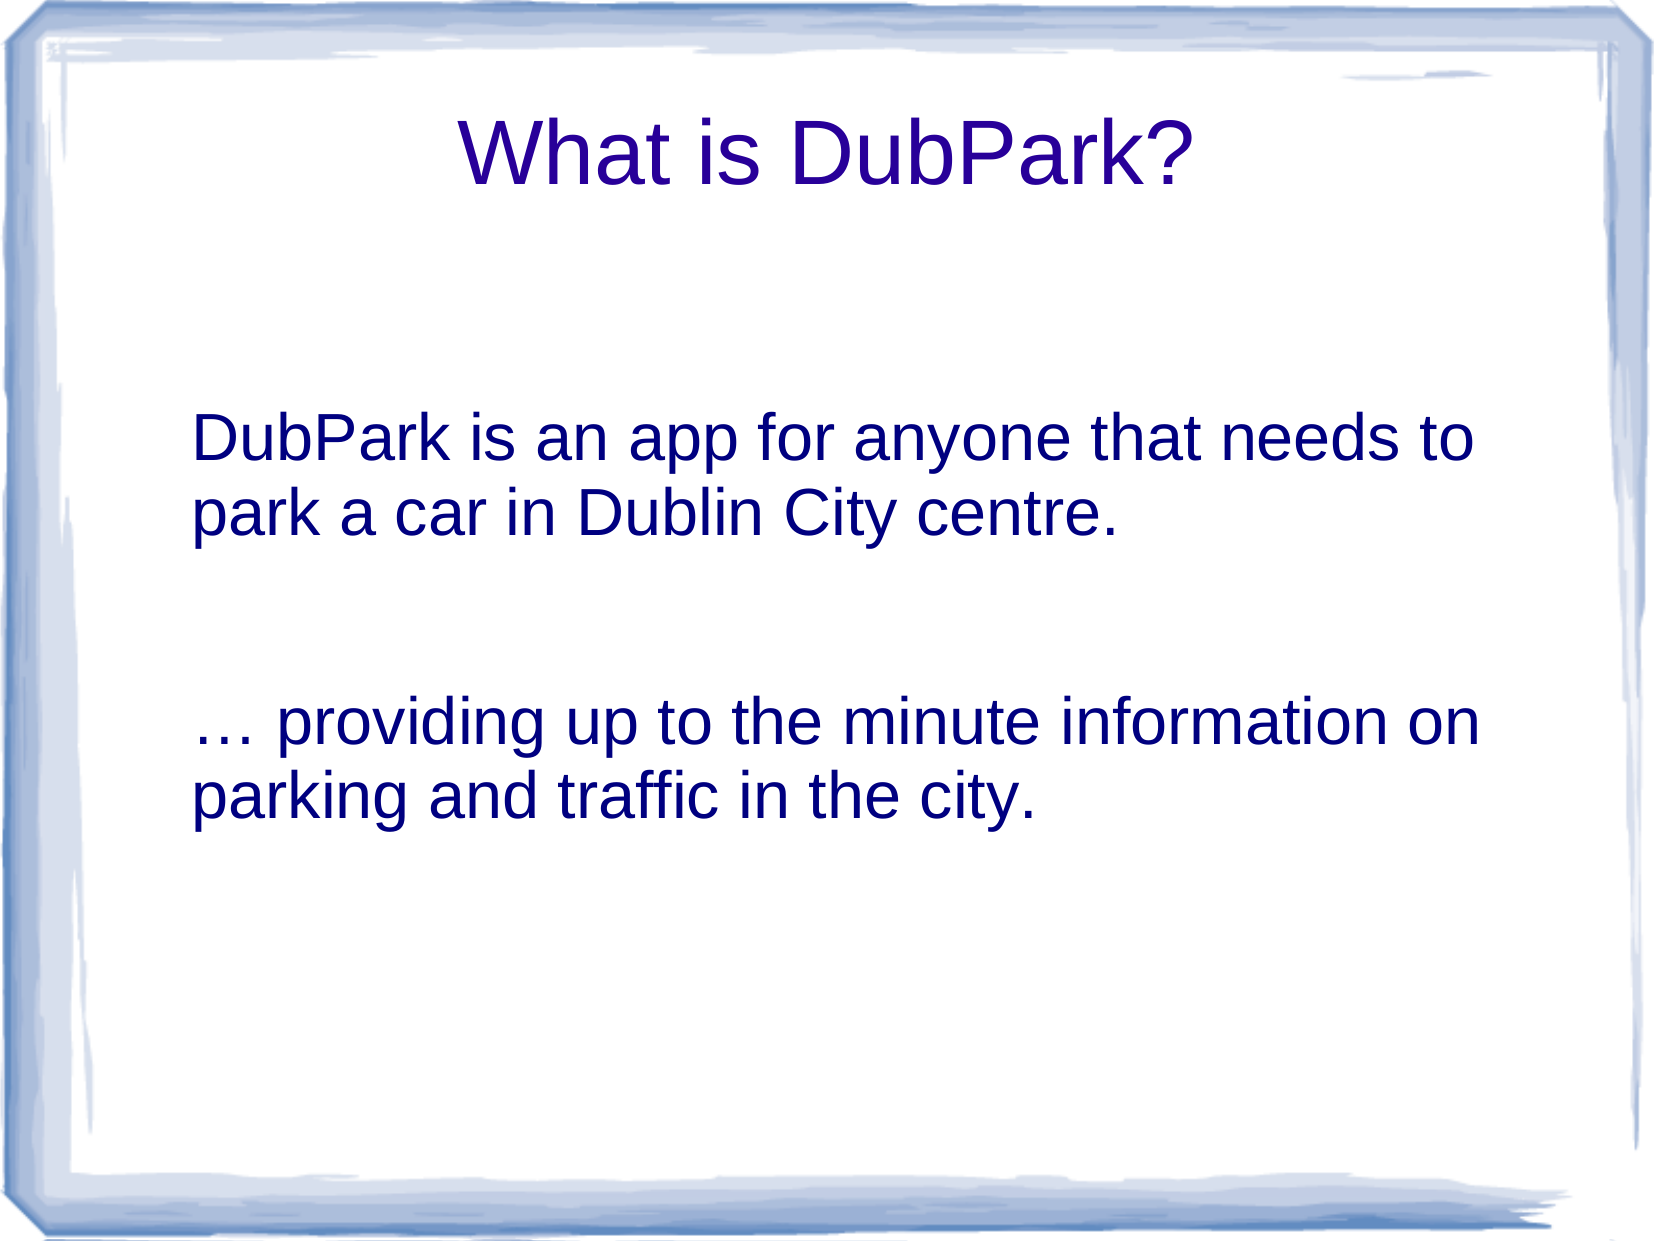

# What is DubPark?
DubPark is an app for anyone that needs to park a car in Dublin City centre.
… providing up to the minute information on parking and traffic in the city.